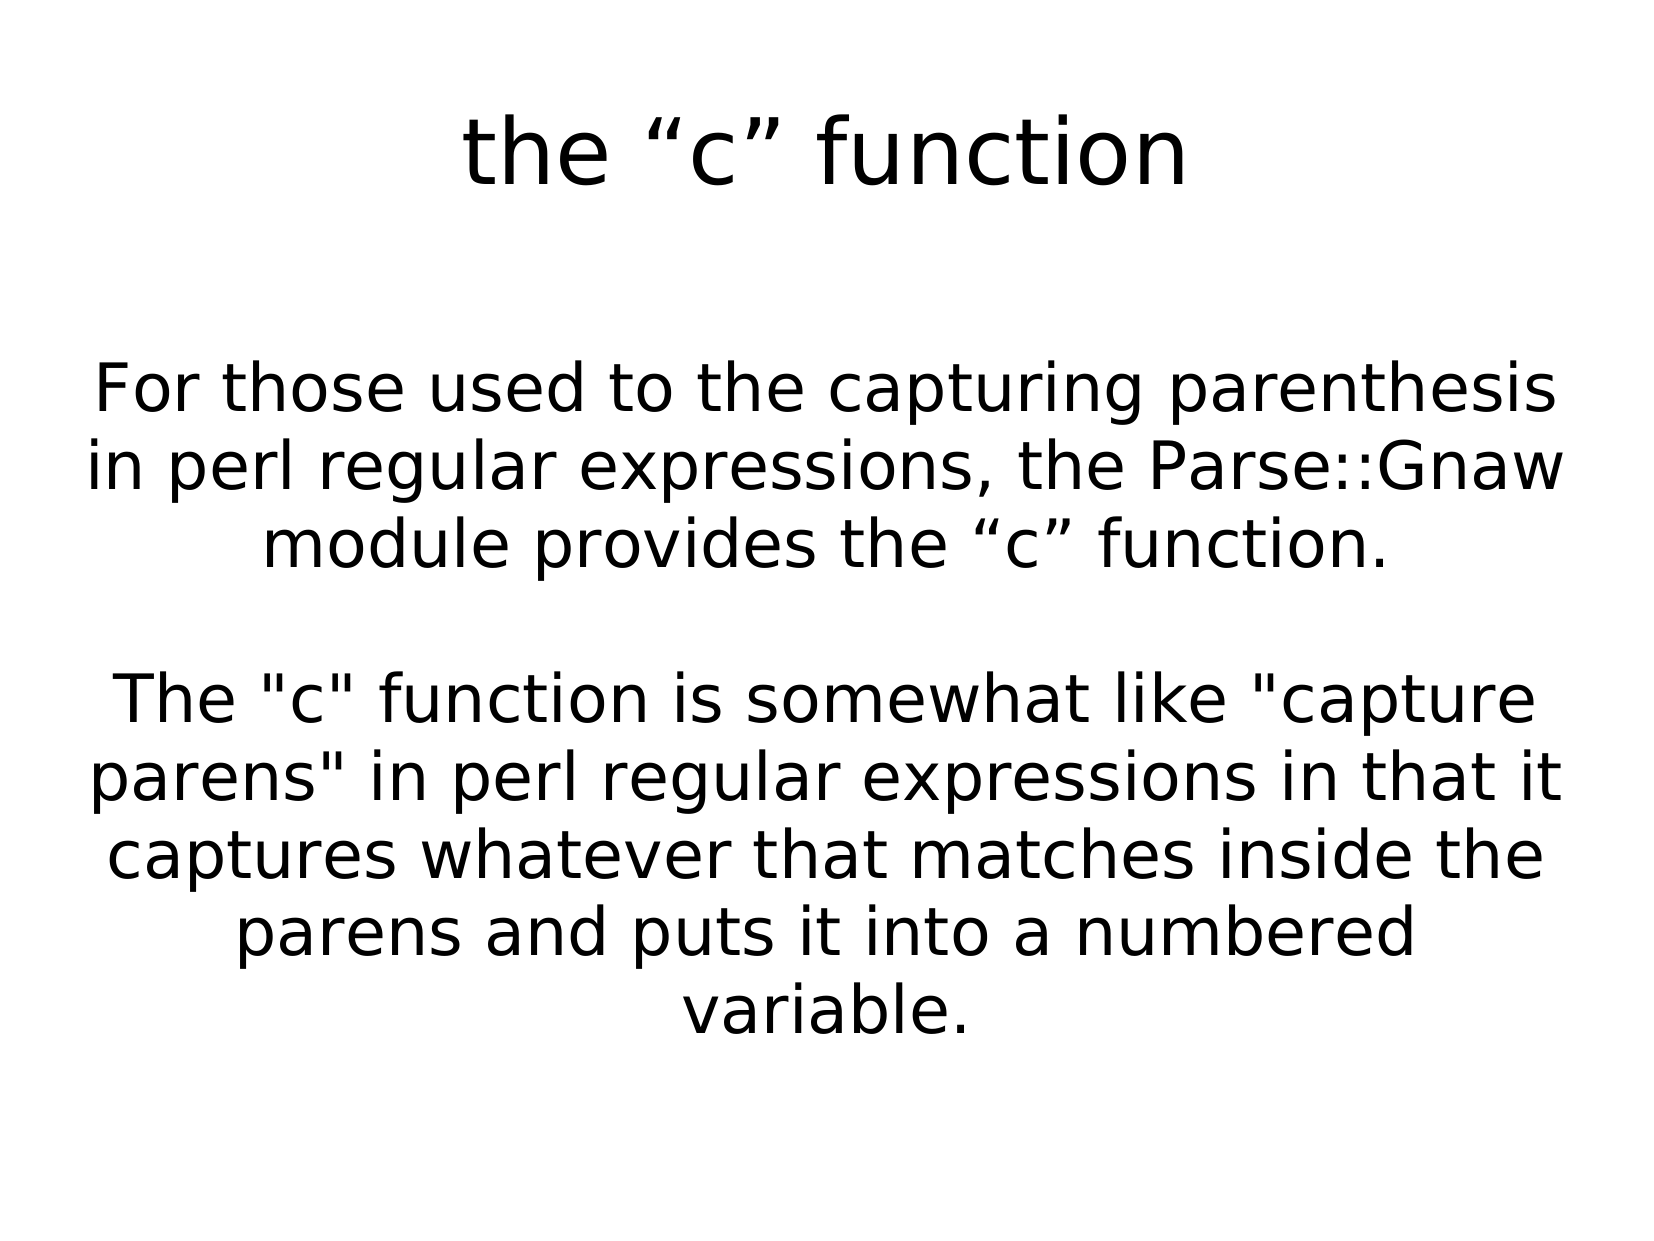

# the “c” function
For those used to the capturing parenthesis in perl regular expressions, the Parse::Gnaw module provides the “c” function.
The "c" function is somewhat like "capture parens" in perl regular expressions in that it captures whatever that matches inside the parens and puts it into a numbered variable.